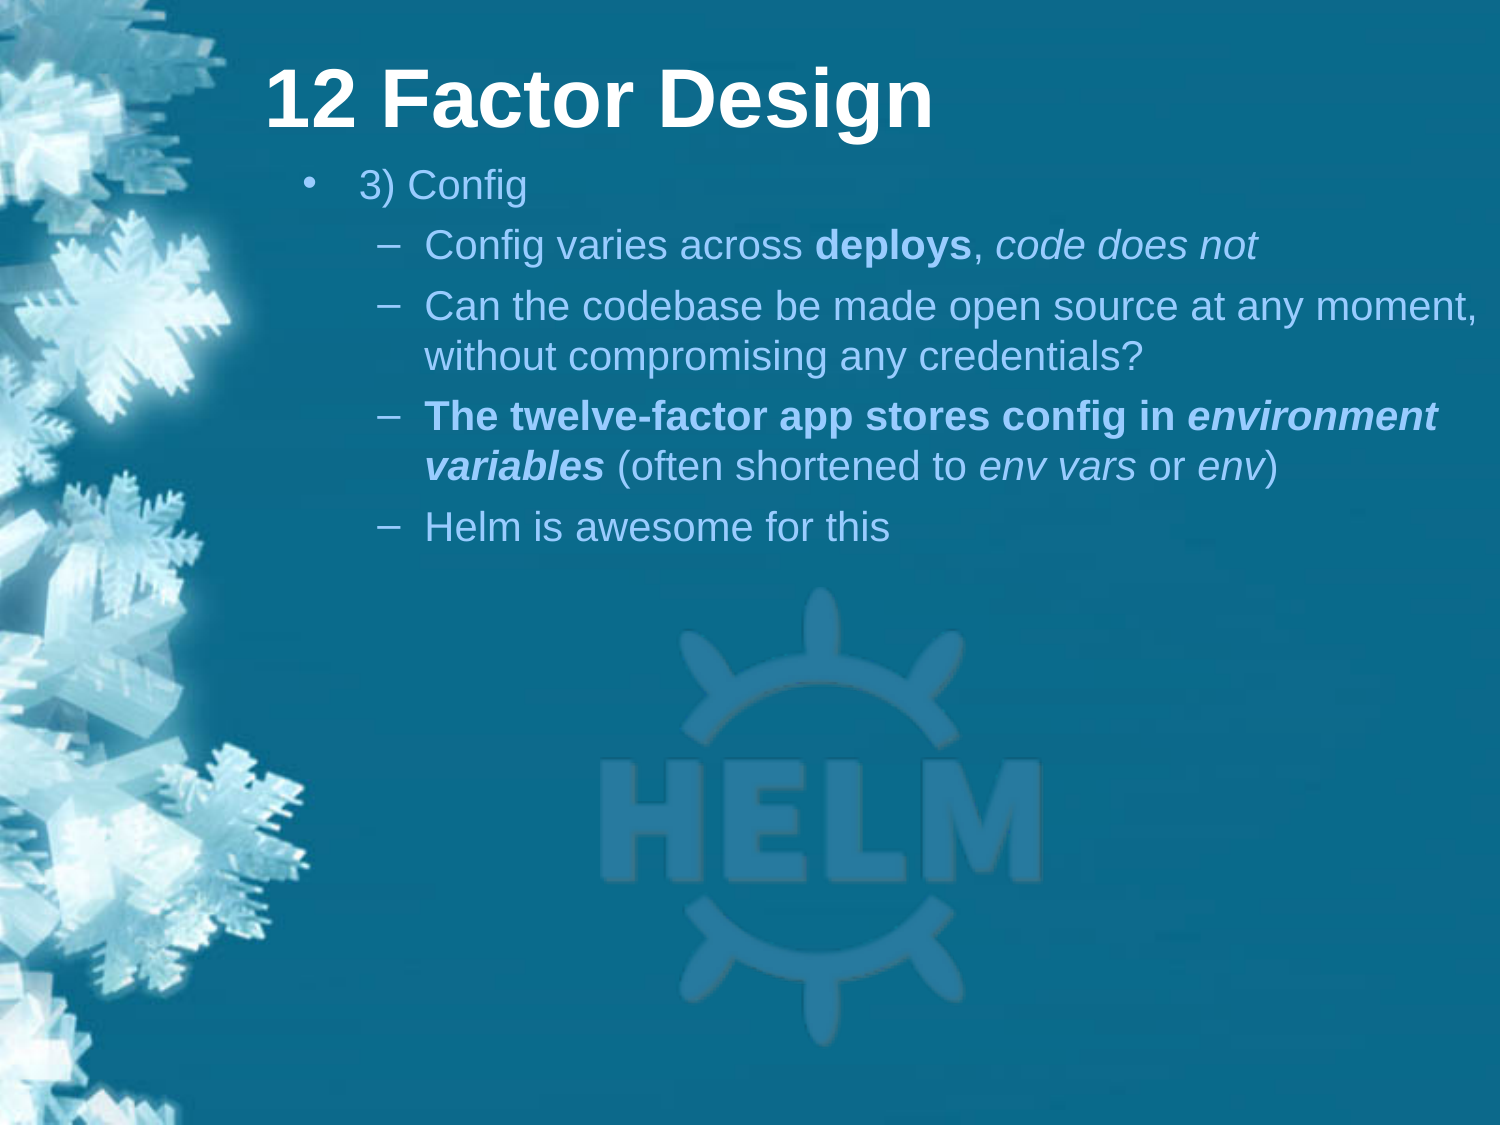

# 12 Factor Design
3) Config
Config varies across deploys, code does not
Can the codebase be made open source at any moment, without compromising any credentials?
The twelve-factor app stores config in environment variables (often shortened to env vars or env)
Helm is awesome for this